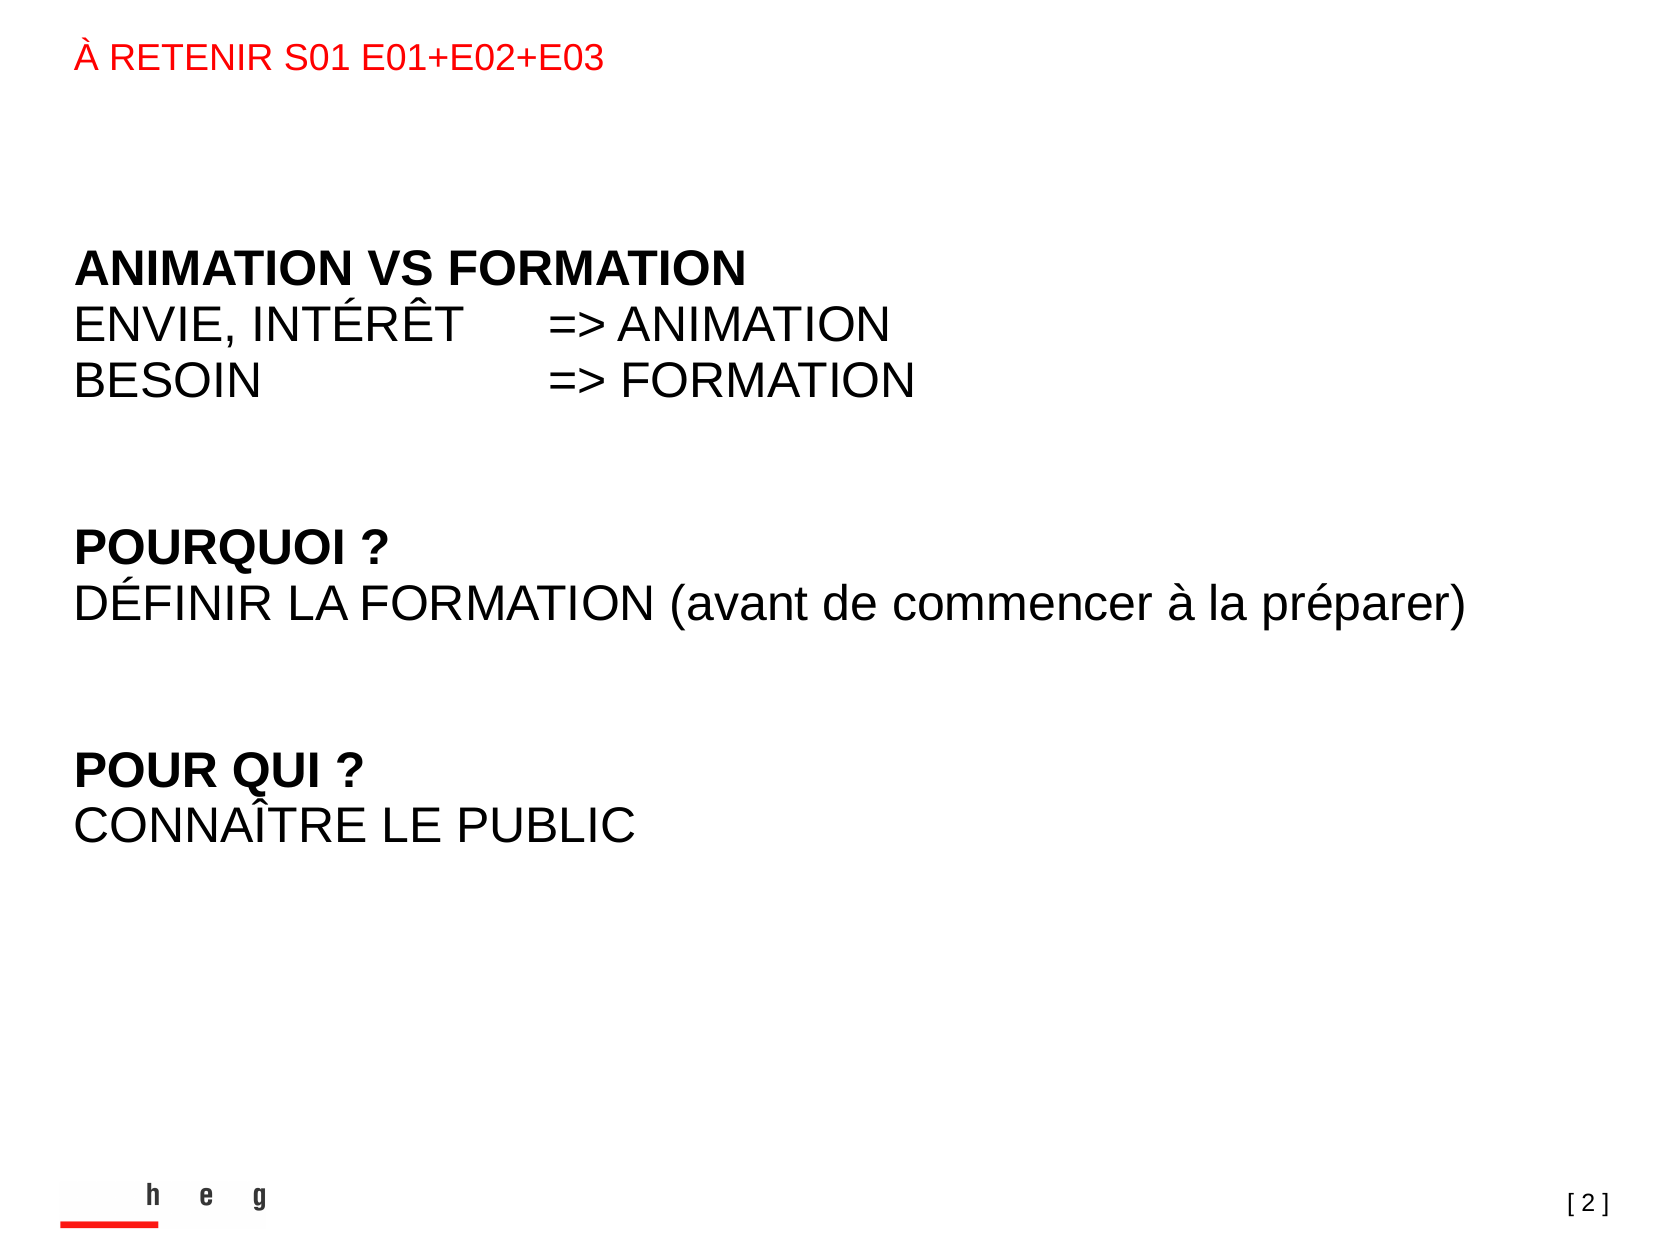

À RETENIR S01 E01+E02+E03
ANIMATION VS FORMATION
ENVIE, INTÉRÊT	=> ANIMATION
BESOIN	=> FORMATION
POURQUOI ?
DÉFINIR LA FORMATION (avant de commencer à la préparer)
POUR QUI ?
CONNAÎTRE LE PUBLIC